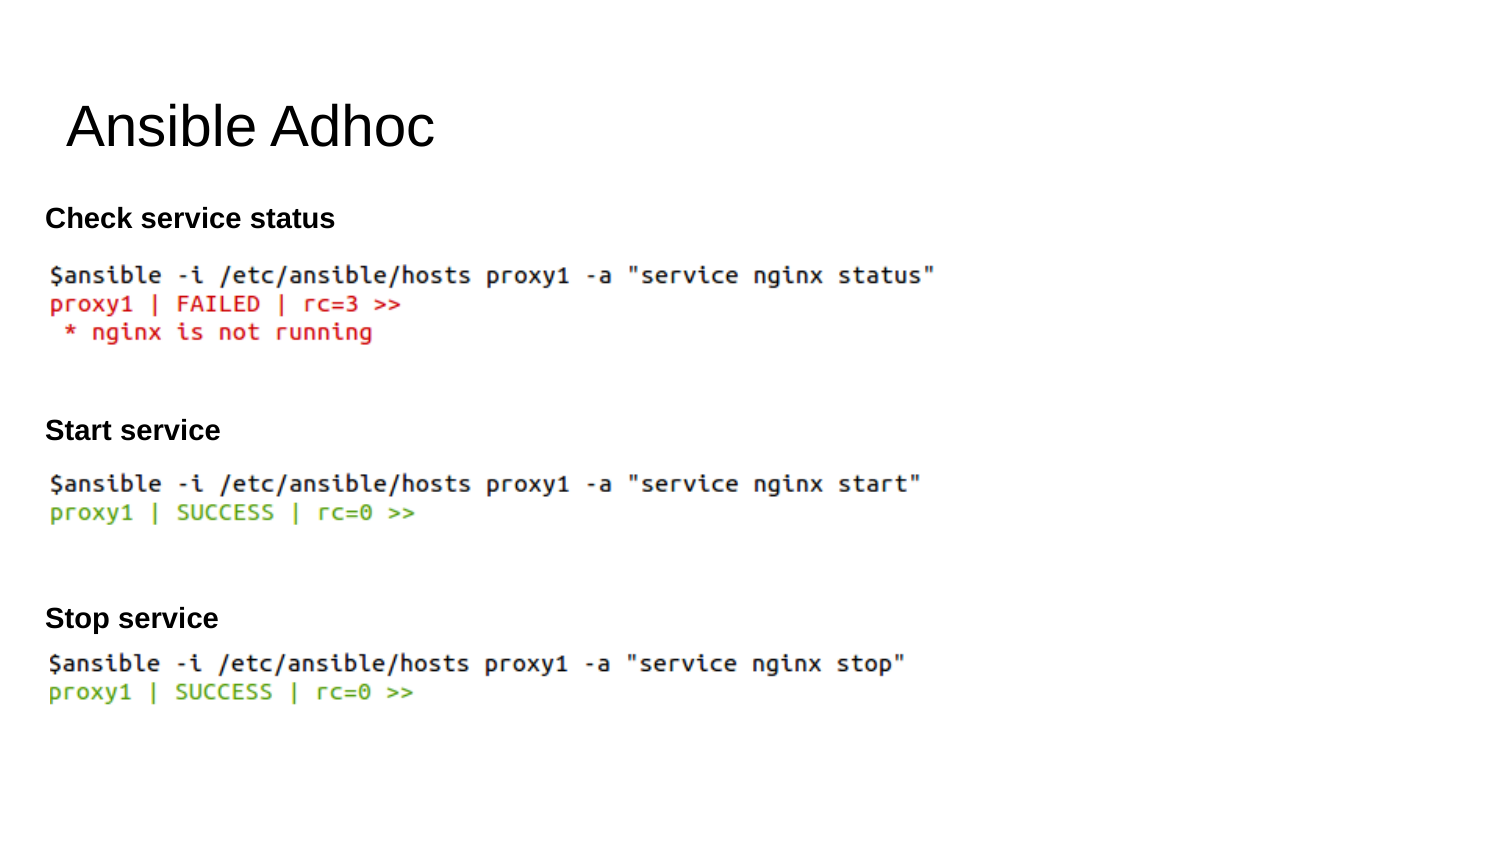

# Ansible Adhoc
Check service status
Start service
Stop service